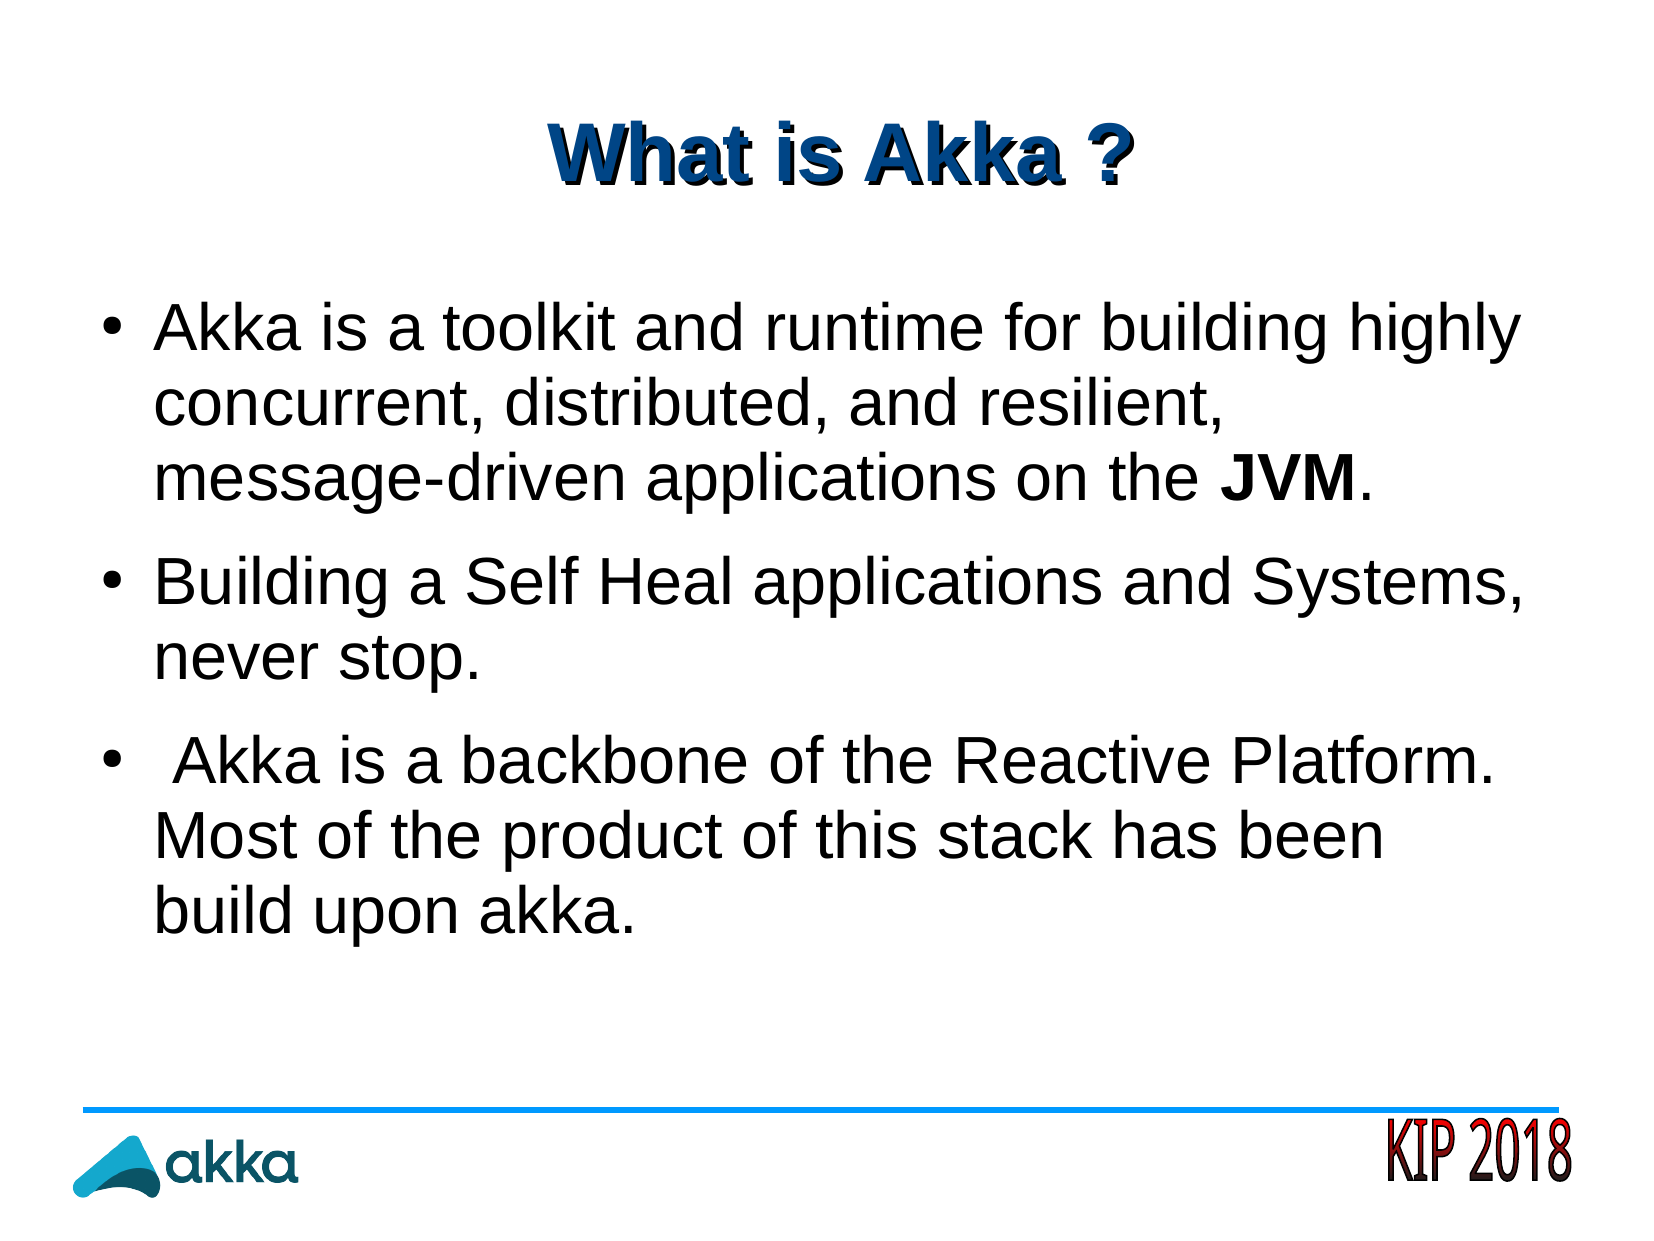

# What is Akka ?
Akka is a toolkit and runtime for building highly concurrent, distributed, and resilient, message-driven applications on the JVM.
Building a Self Heal applications and Systems, never stop.
 Akka is a backbone of the Reactive Platform. Most of the product of this stack has been build upon akka.